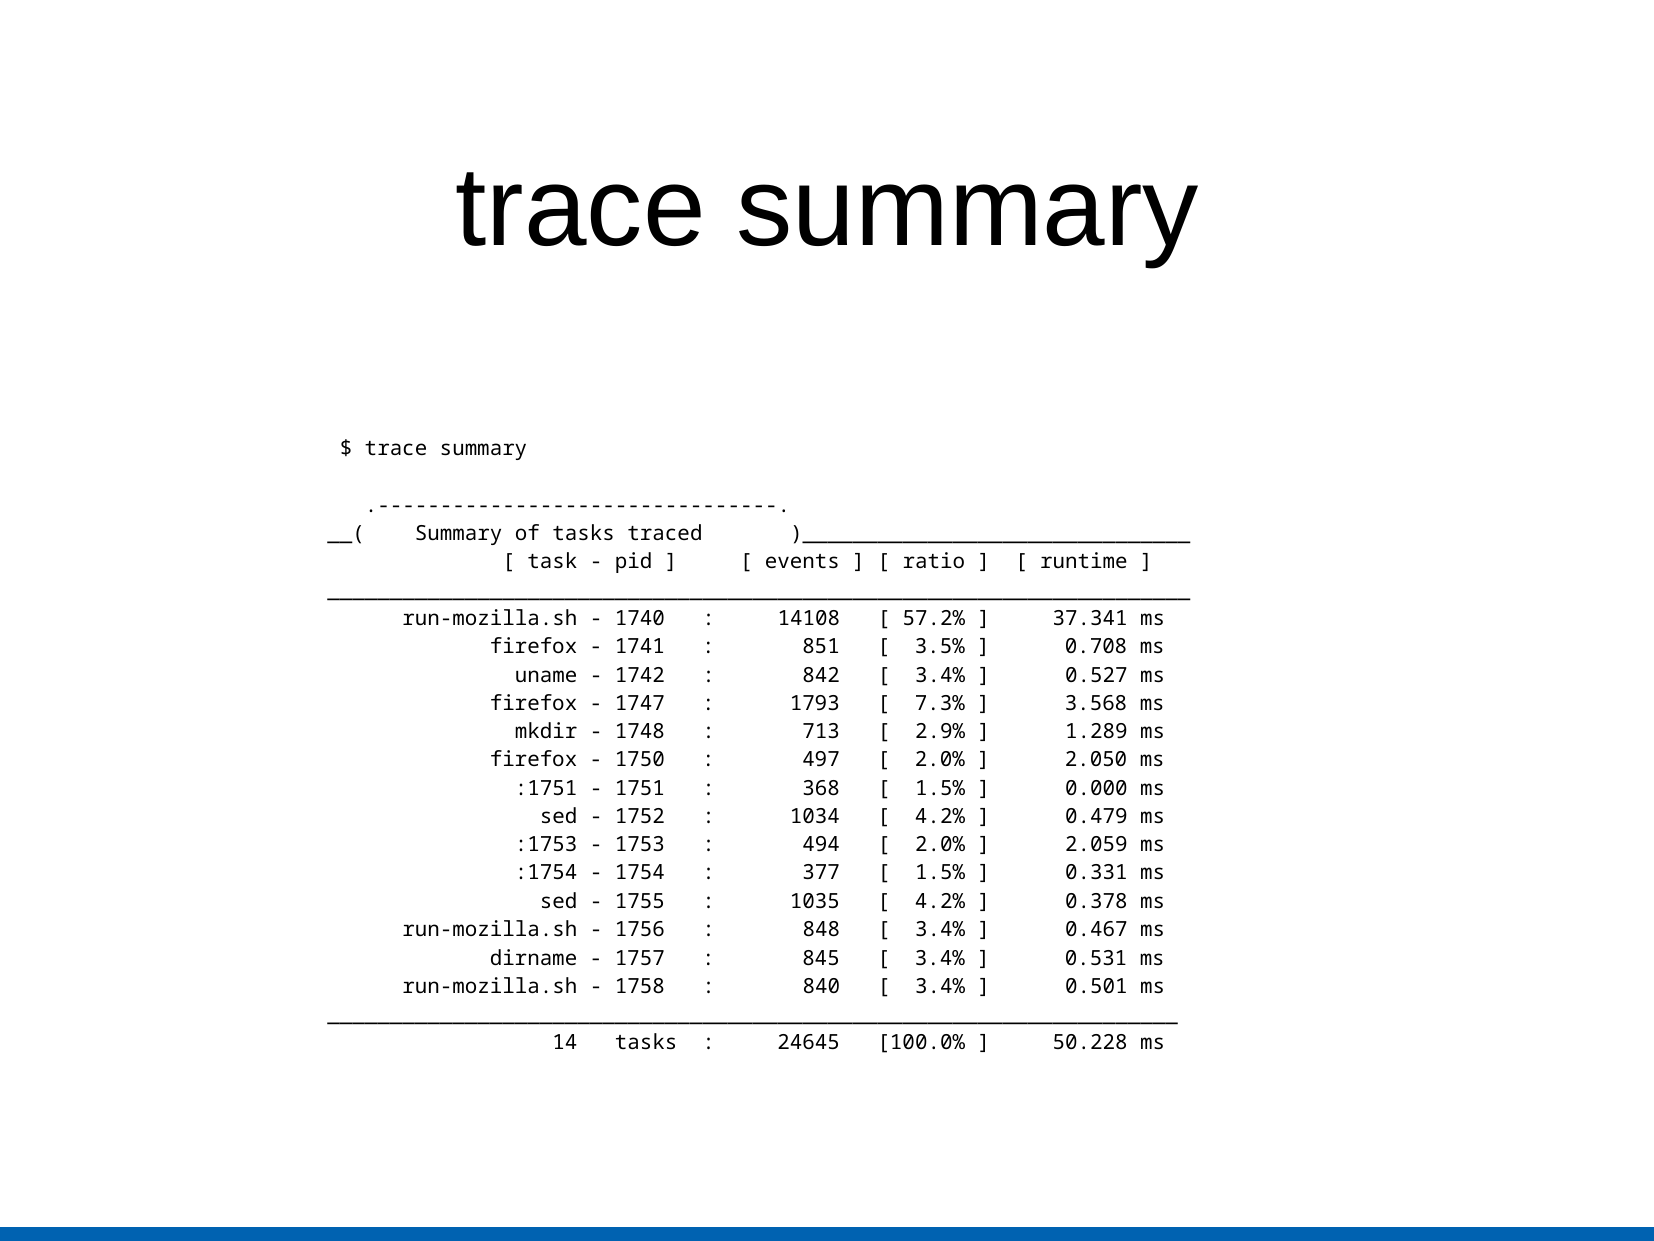

# trace summary
 $ trace summary
 .--------------------------------.
 __( Summary of tasks traced )_______________________________
 [ task - pid ] [ events ] [ ratio ] [ runtime ]
 _____________________________________________________________________
 run-mozilla.sh - 1740 : 14108 [ 57.2% ] 37.341 ms
 firefox - 1741 : 851 [ 3.5% ] 0.708 ms
 uname - 1742 : 842 [ 3.4% ] 0.527 ms
 firefox - 1747 : 1793 [ 7.3% ] 3.568 ms
 mkdir - 1748 : 713 [ 2.9% ] 1.289 ms
 firefox - 1750 : 497 [ 2.0% ] 2.050 ms
 :1751 - 1751 : 368 [ 1.5% ] 0.000 ms
 sed - 1752 : 1034 [ 4.2% ] 0.479 ms
 :1753 - 1753 : 494 [ 2.0% ] 2.059 ms
 :1754 - 1754 : 377 [ 1.5% ] 0.331 ms
 sed - 1755 : 1035 [ 4.2% ] 0.378 ms
 run-mozilla.sh - 1756 : 848 [ 3.4% ] 0.467 ms
 dirname - 1757 : 845 [ 3.4% ] 0.531 ms
 run-mozilla.sh - 1758 : 840 [ 3.4% ] 0.501 ms
 ____________________________________________________________________
 14 tasks : 24645 [100.0% ] 50.228 ms